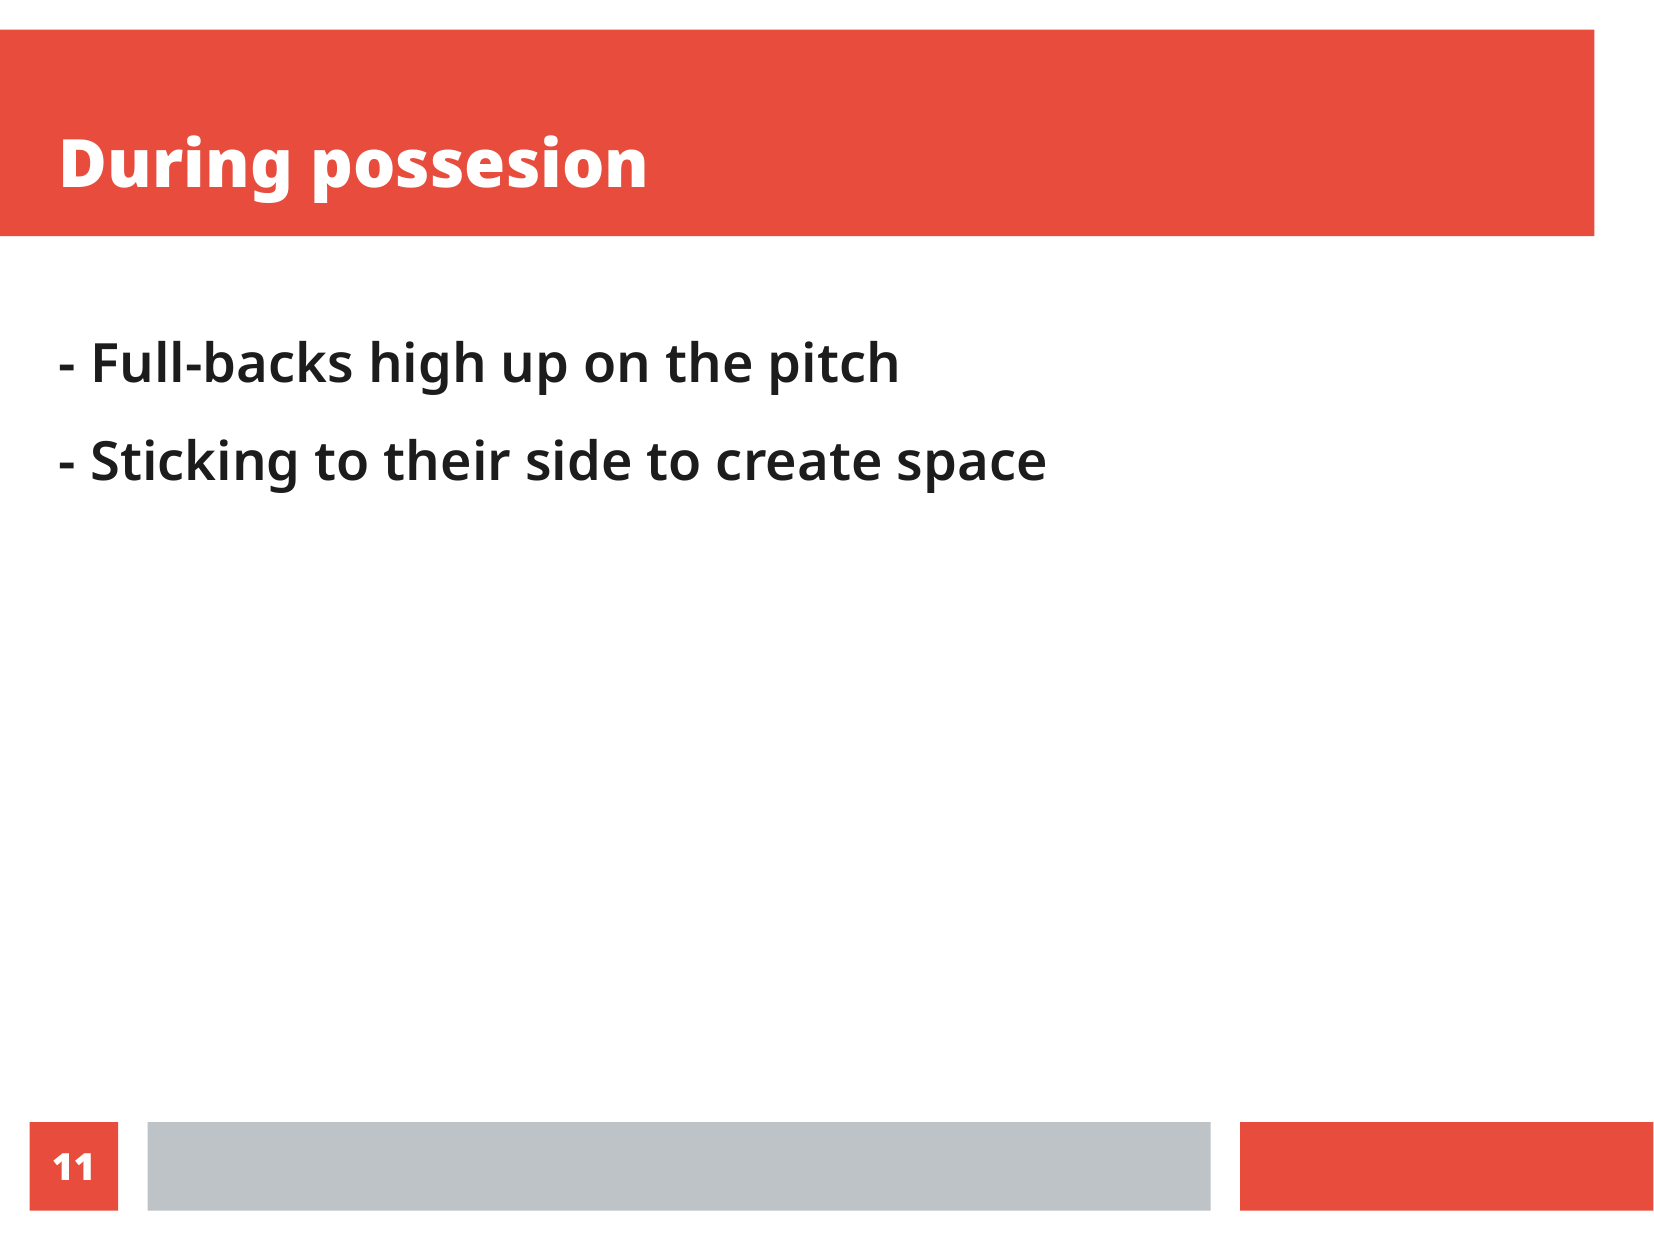

# During possesion
- Full-backs high up on the pitch
- Sticking to their side to create space
11